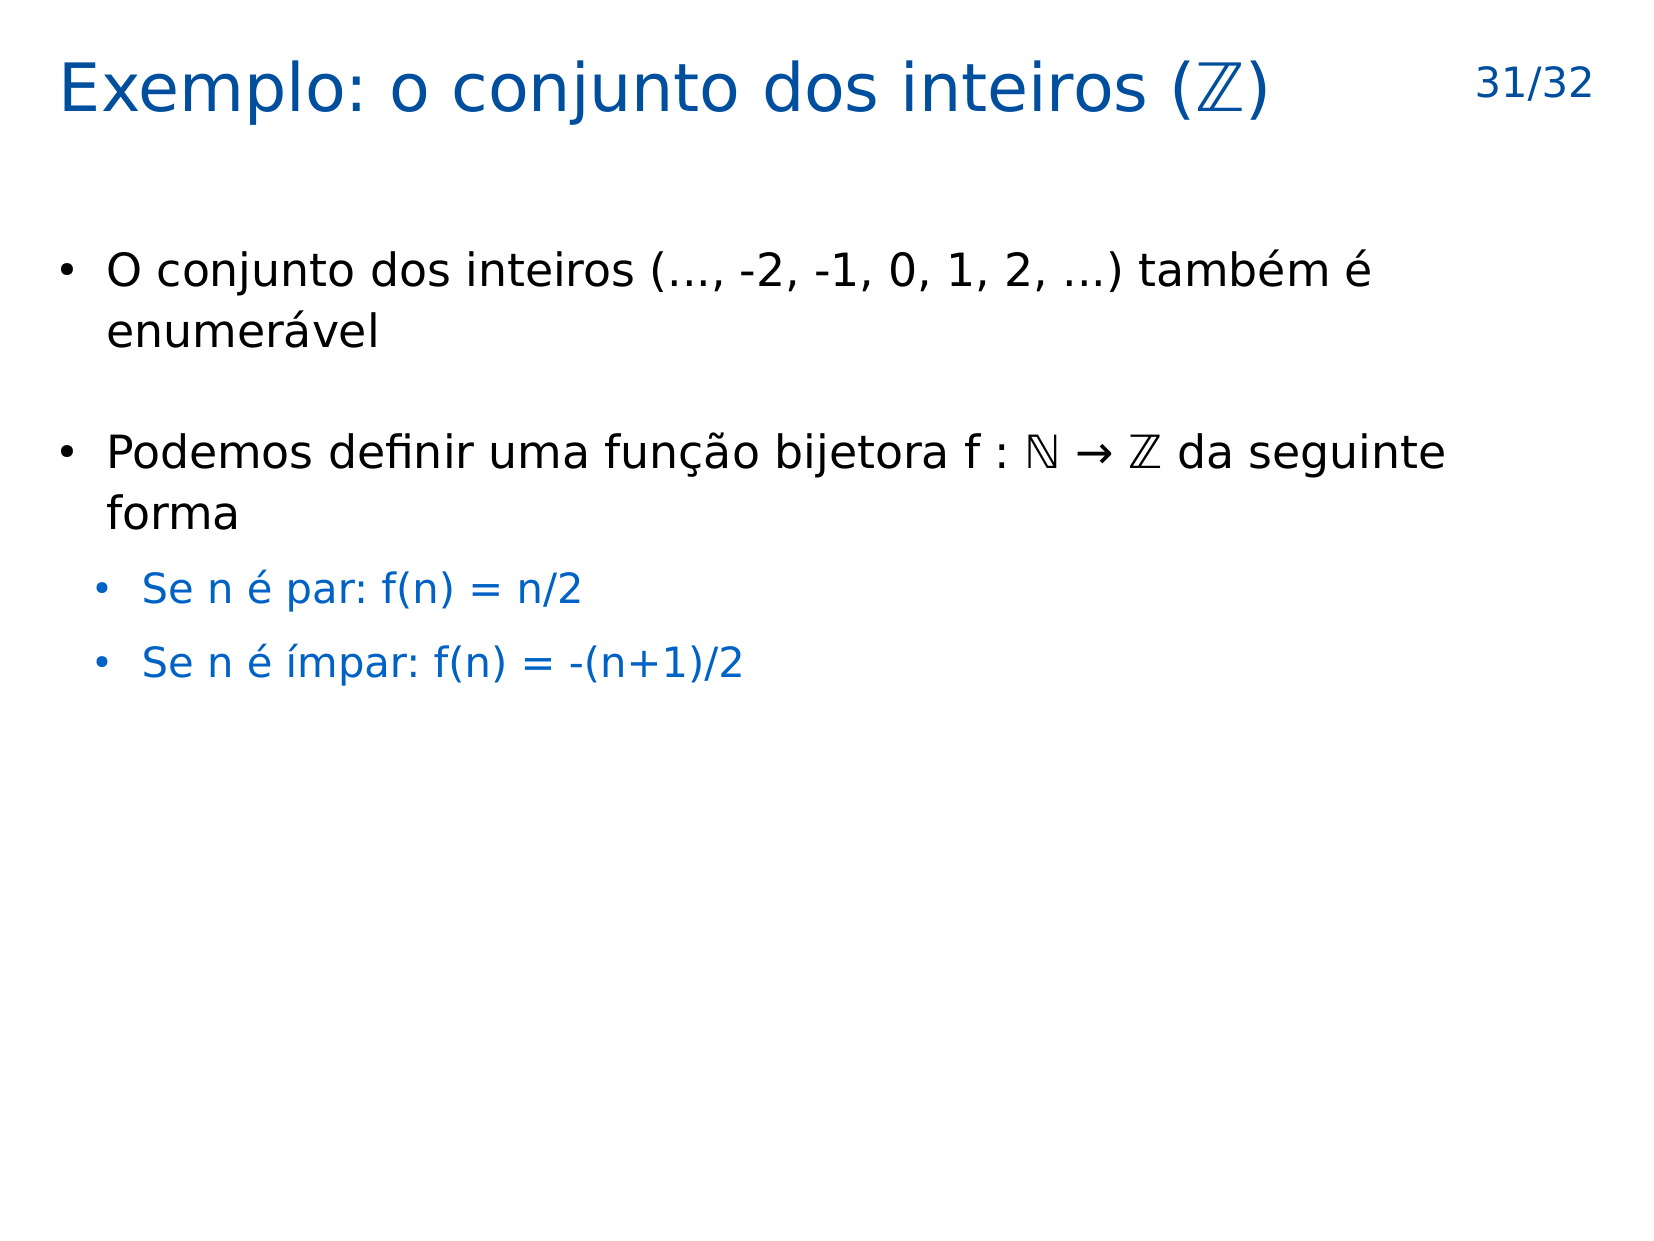

# Exemplo: o conjunto dos inteiros (ℤ)
31
O conjunto dos inteiros (..., -2, -1, 0, 1, 2, ...) também é enumerável
Podemos definir uma função bijetora f : ℕ → ℤ da seguinte forma
Se n é par: f(n) = n/2
Se n é ímpar: f(n) = -(n+1)/2